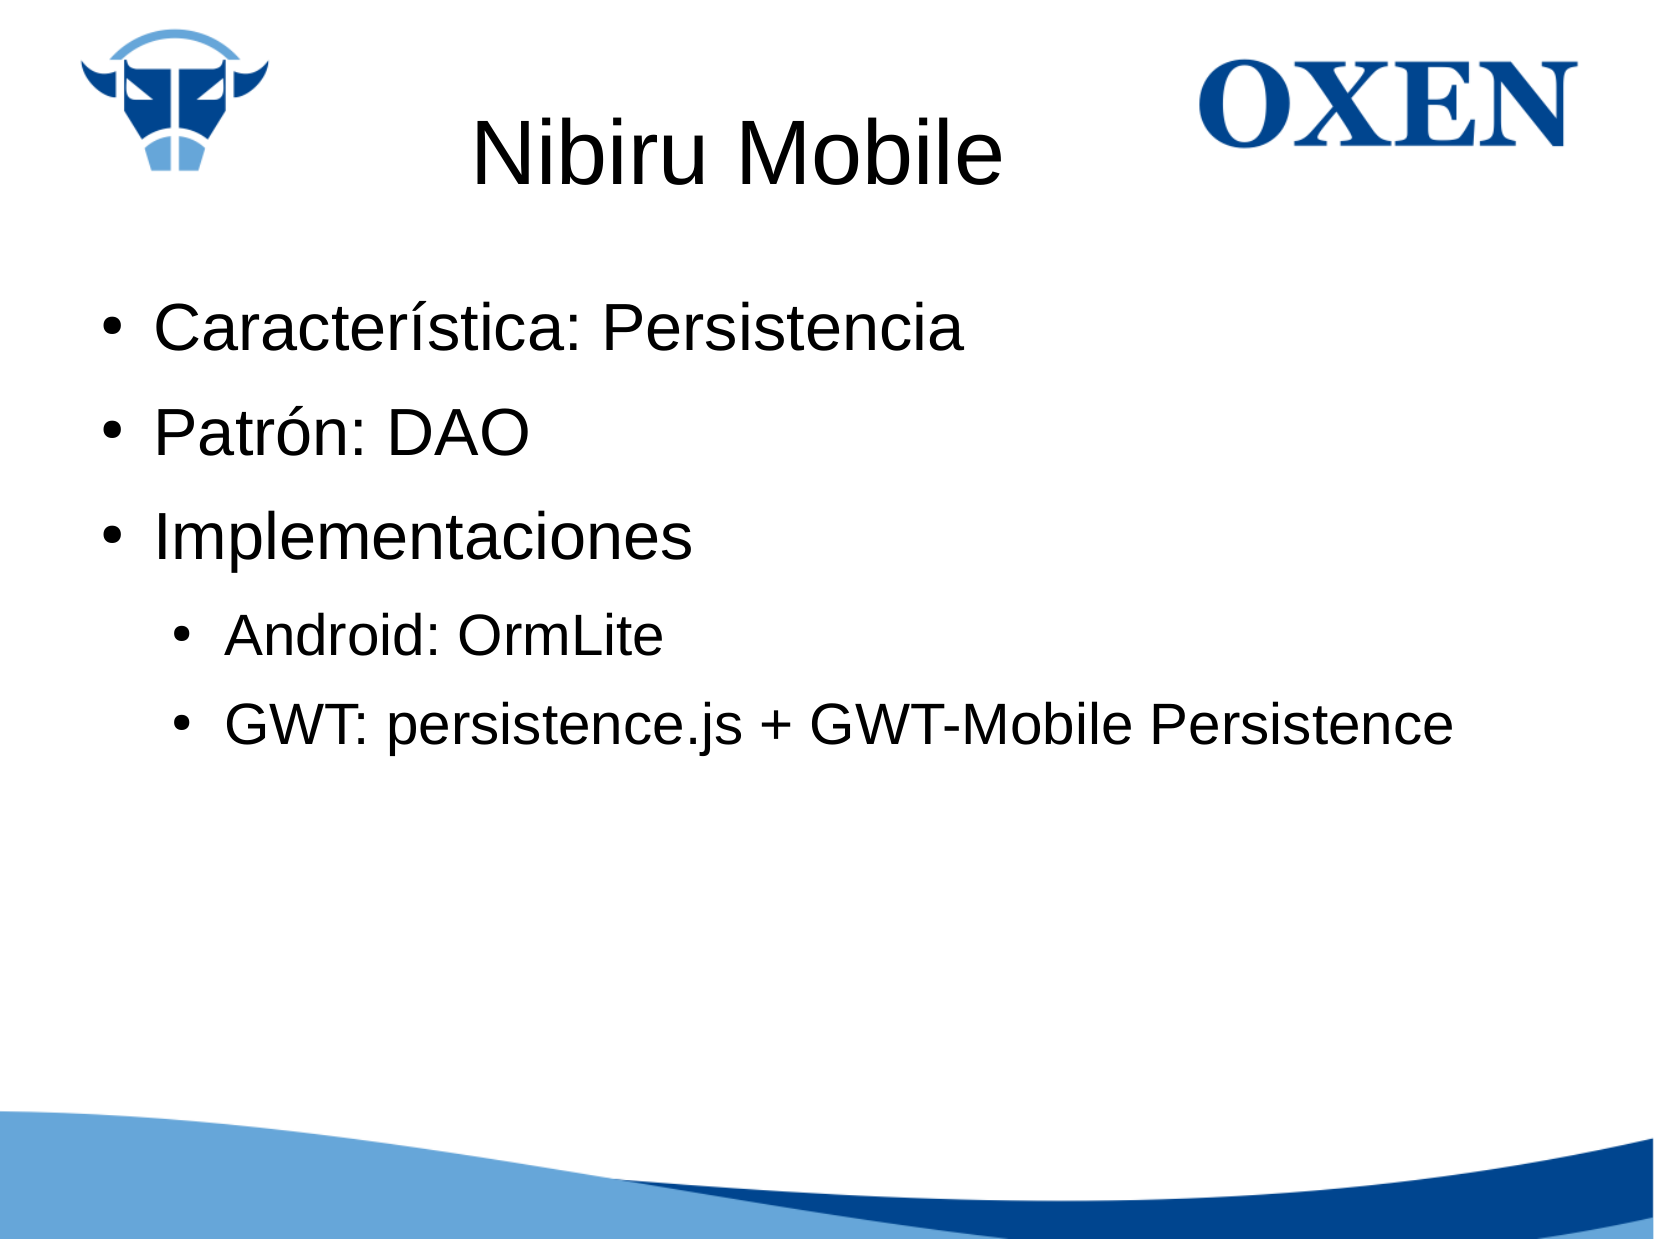

# Nibiru Mobile
Característica: Persistencia
Patrón: DAO
Implementaciones
Android: OrmLite
GWT: persistence.js + GWT-Mobile Persistence